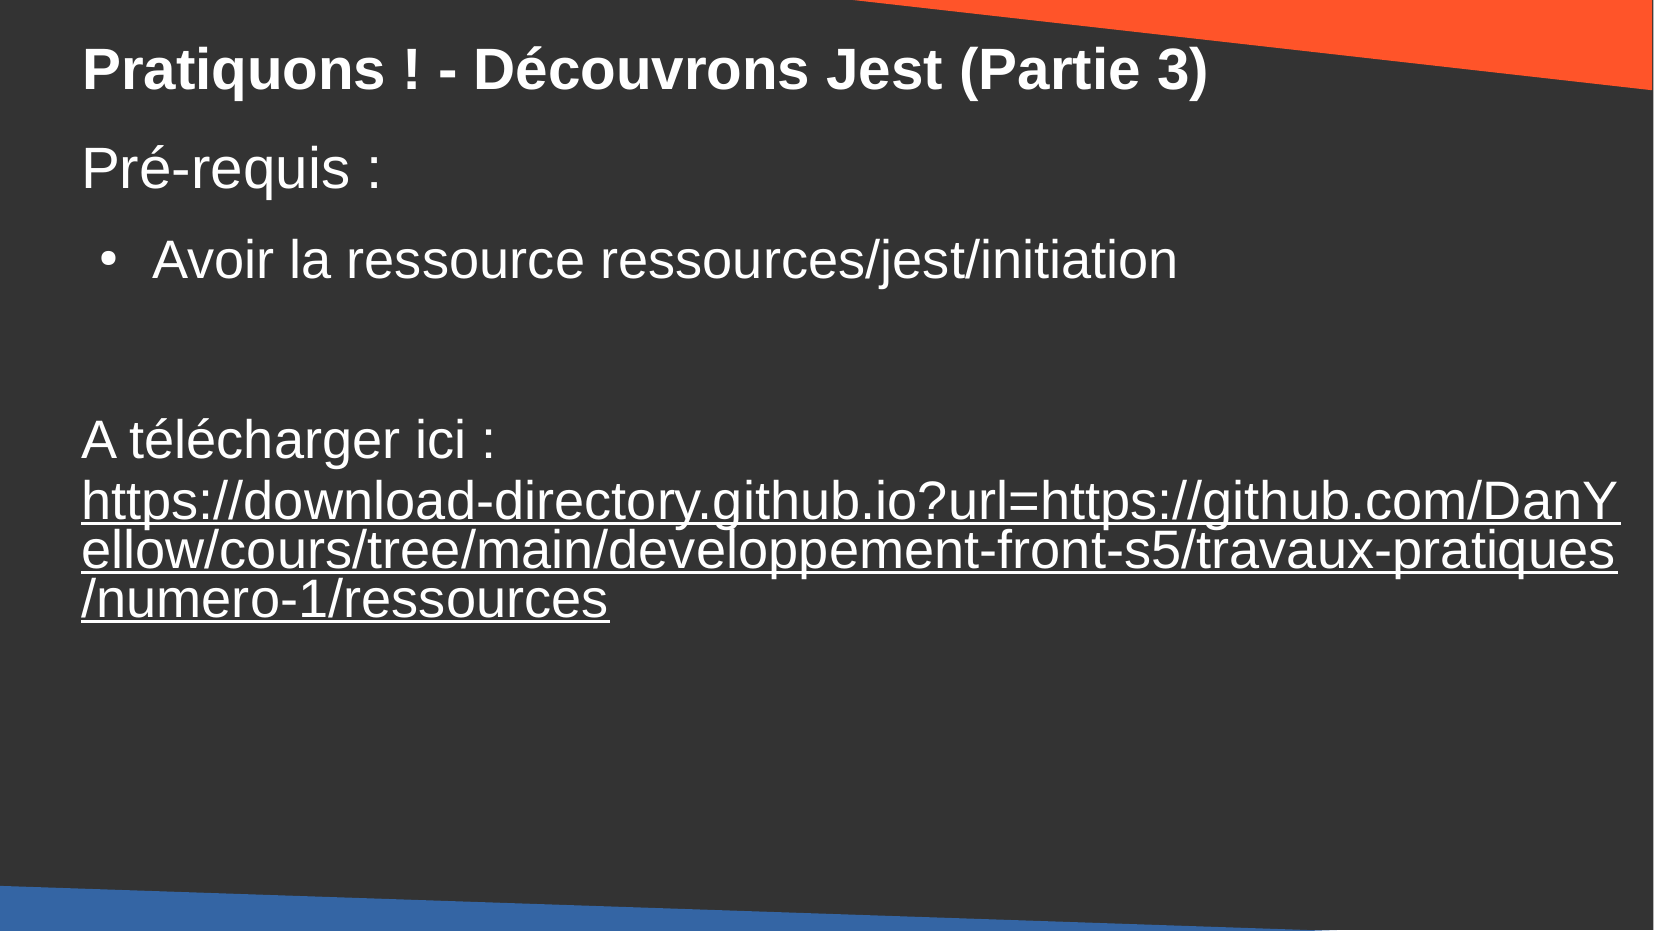

# Pratiquons ! - Découvrons Jest (Partie 3)
Pré-requis :
Avoir la ressource ressources/jest/initiation
A télécharger ici : https://download-directory.github.io?url=https://github.com/DanYellow/cours/tree/main/developpement-front-s5/travaux-pratiques/numero-1/ressources